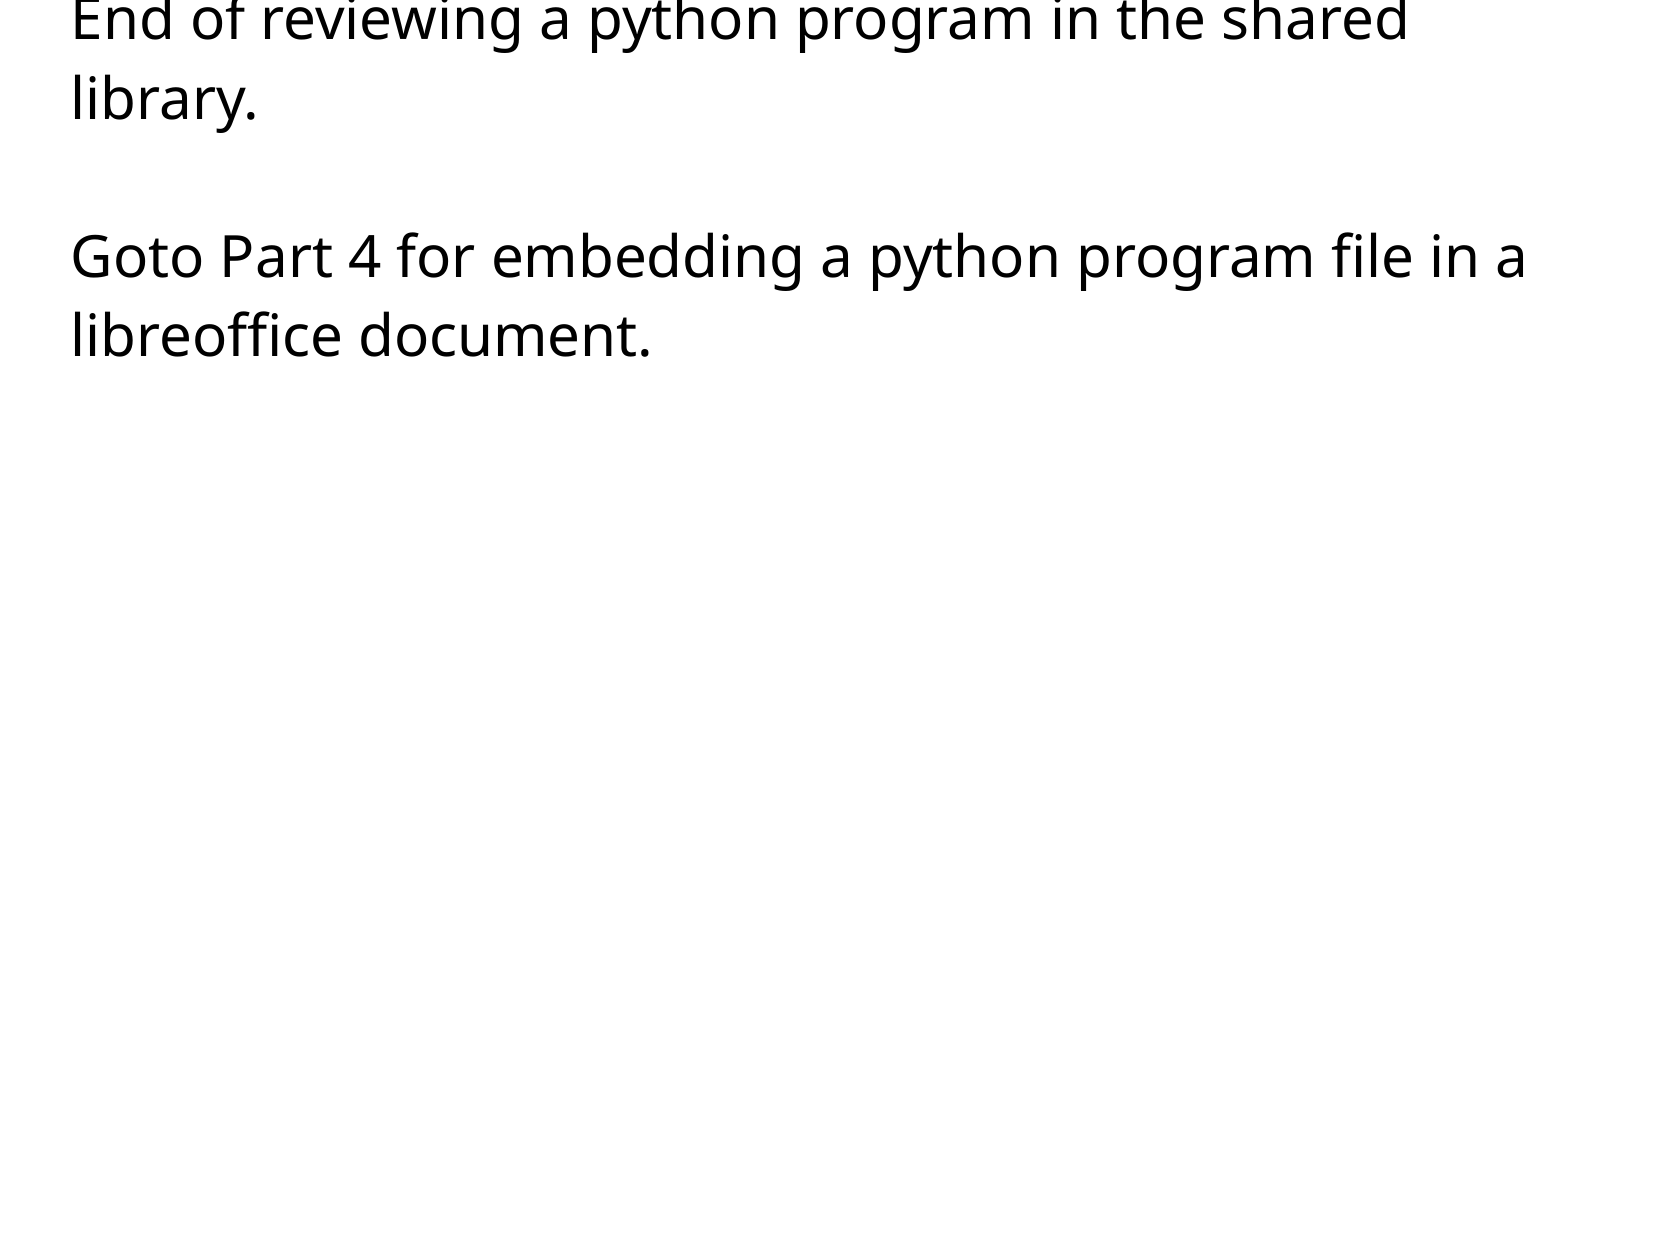

# End of reviewing a python program in the shared library. Goto Part 4 for embedding a python program file in a libreoffice document.